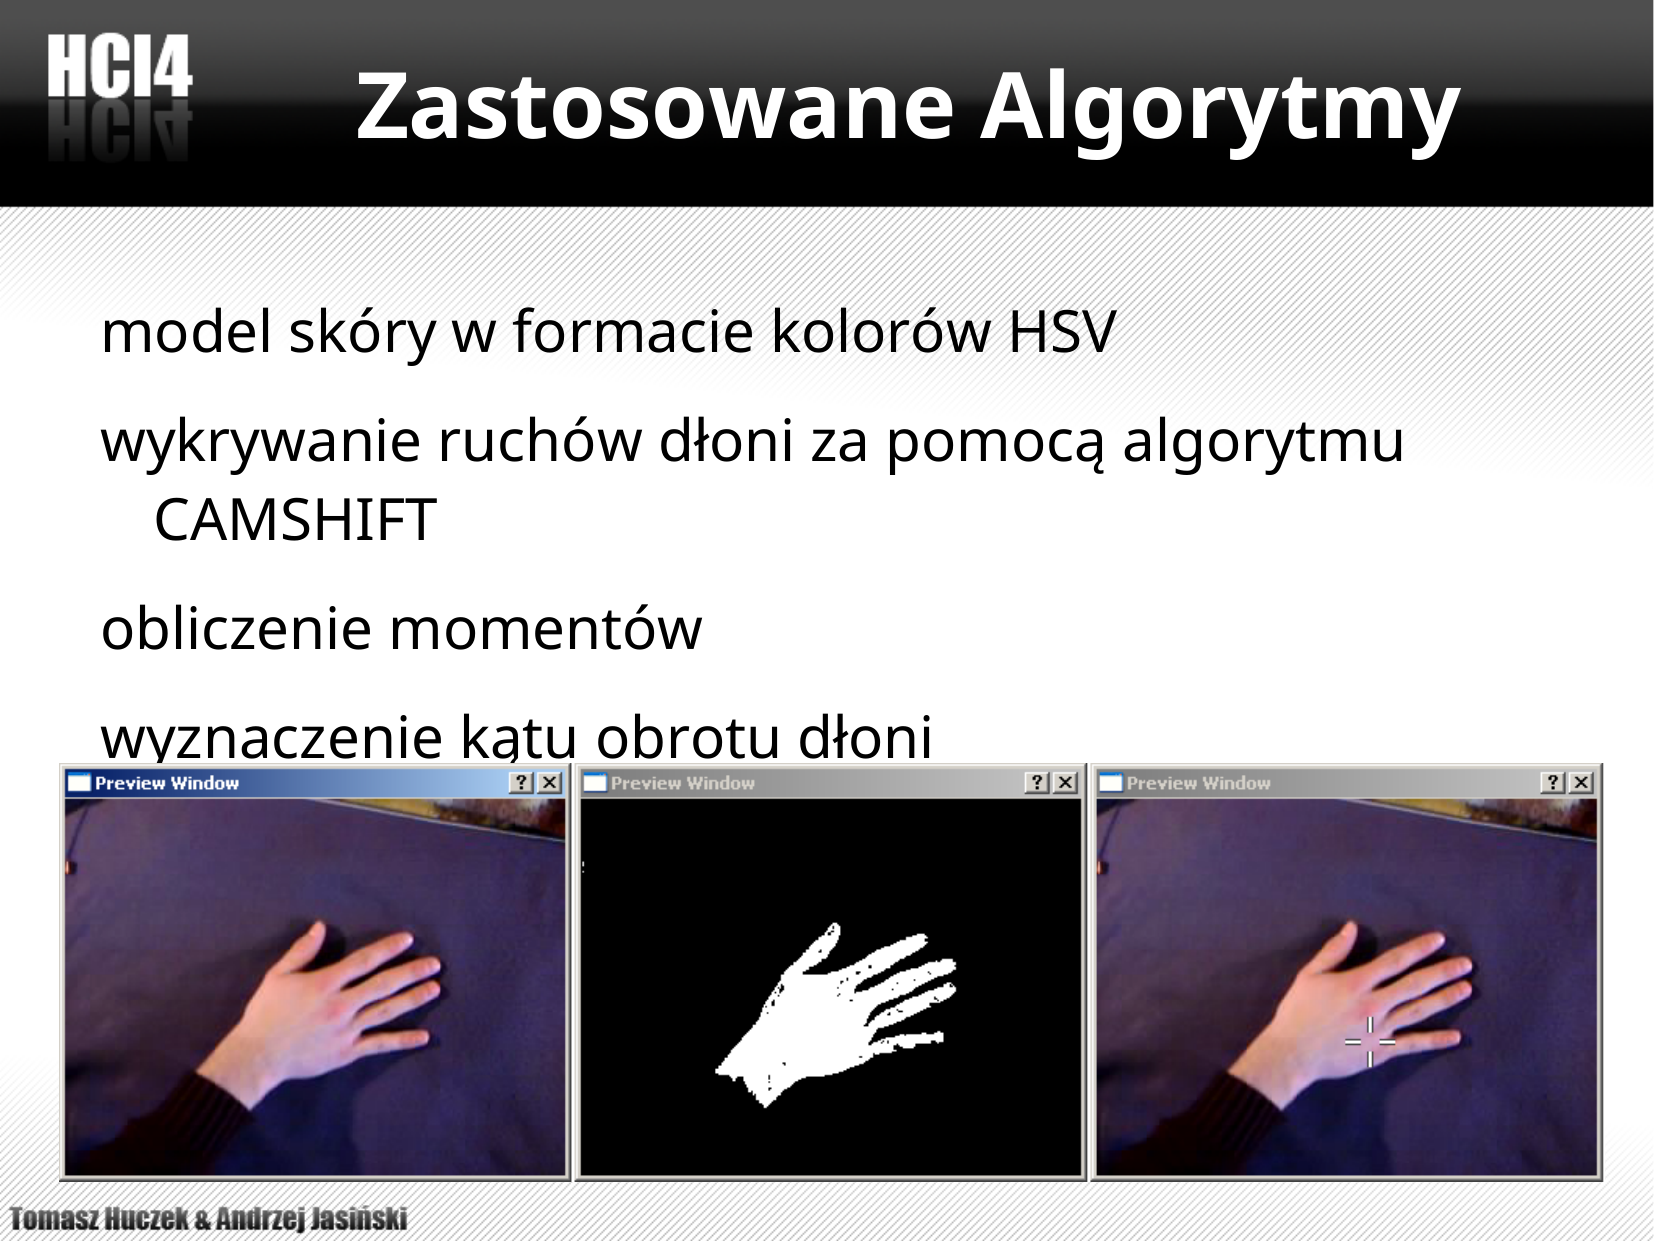

# Zastosowane Algorytmy
model skóry w formacie kolorów HSV
wykrywanie ruchów dłoni za pomocą algorytmu CAMSHIFT
obliczenie momentów
wyznaczenie kątu obrotu dłoni